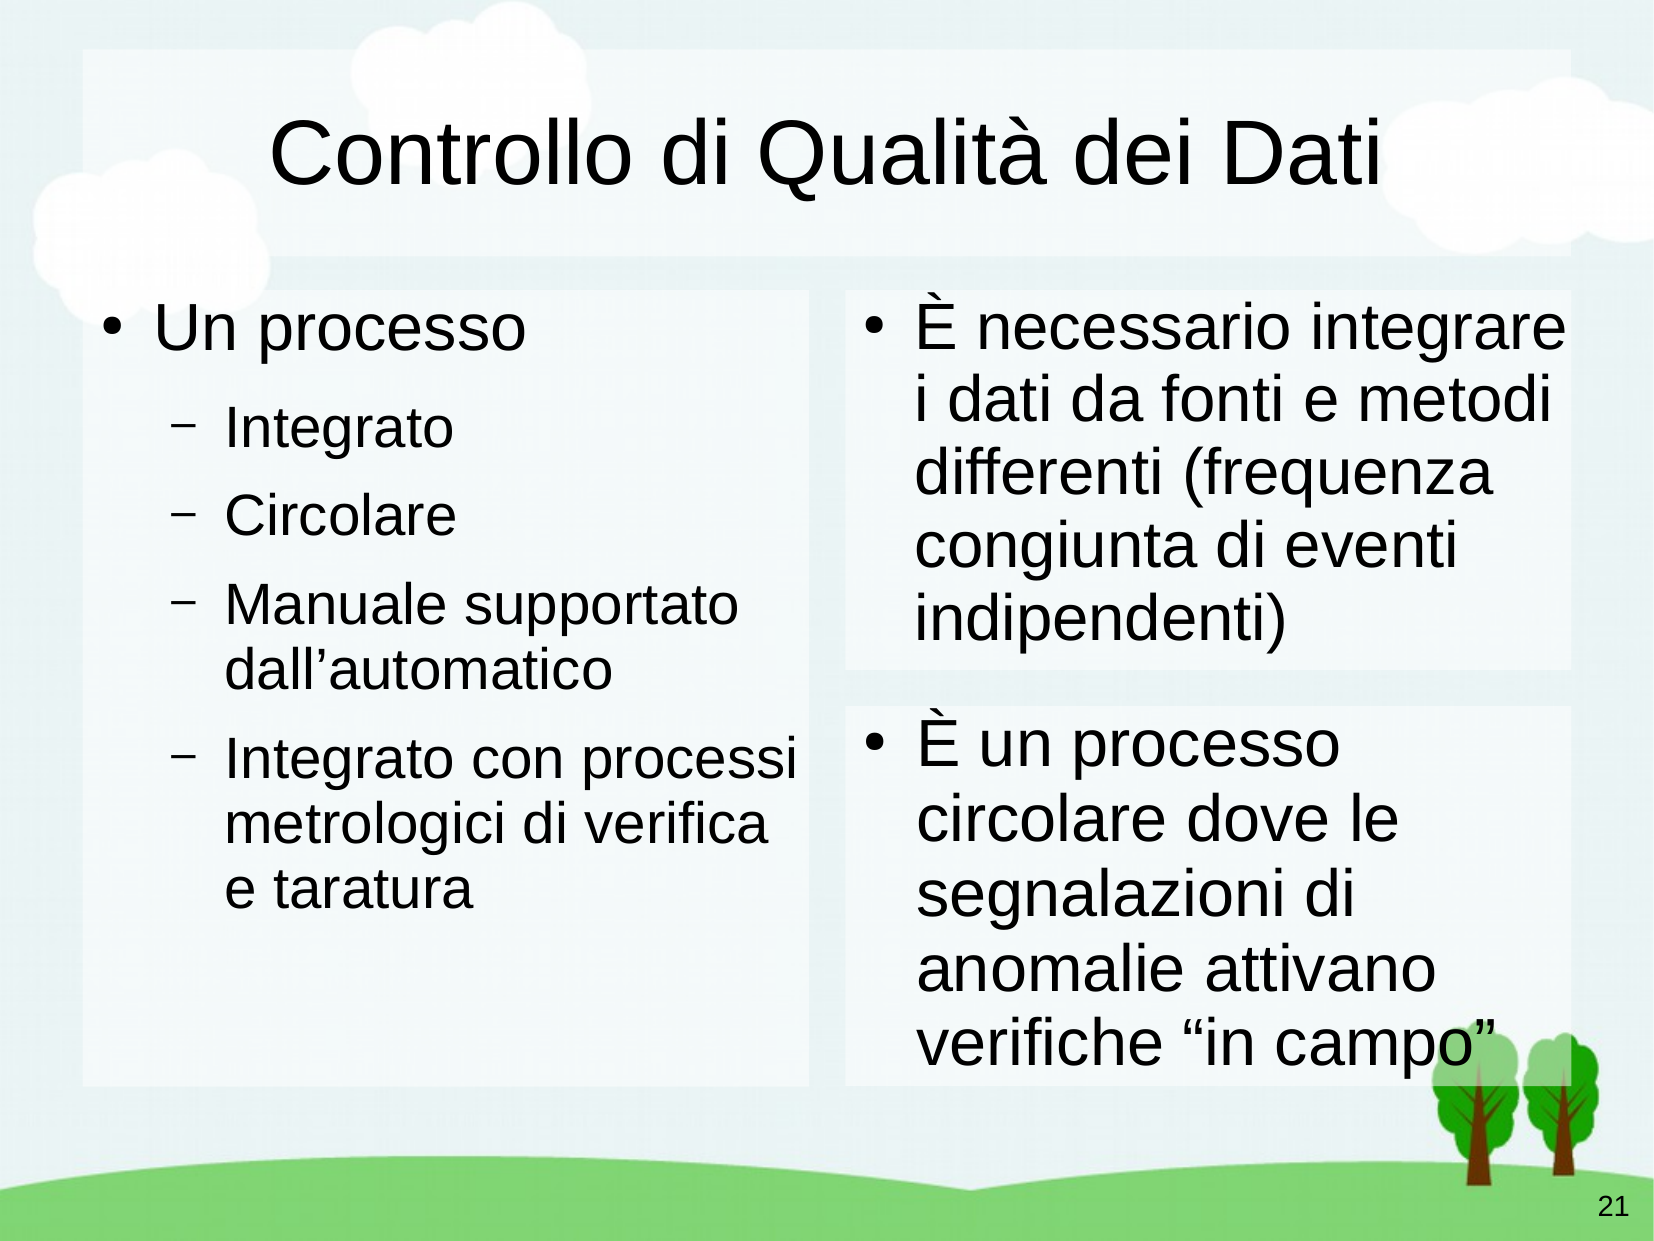

# Controllo di Qualità dei Dati
Un processo
Integrato
Circolare
Manuale supportato dall’automatico
Integrato con processi metrologici di verifica e taratura
È necessario integrare i dati da fonti e metodi differenti (frequenza congiunta di eventi indipendenti)
È un processo circolare dove le segnalazioni di anomalie attivano verifiche “in campo”
21